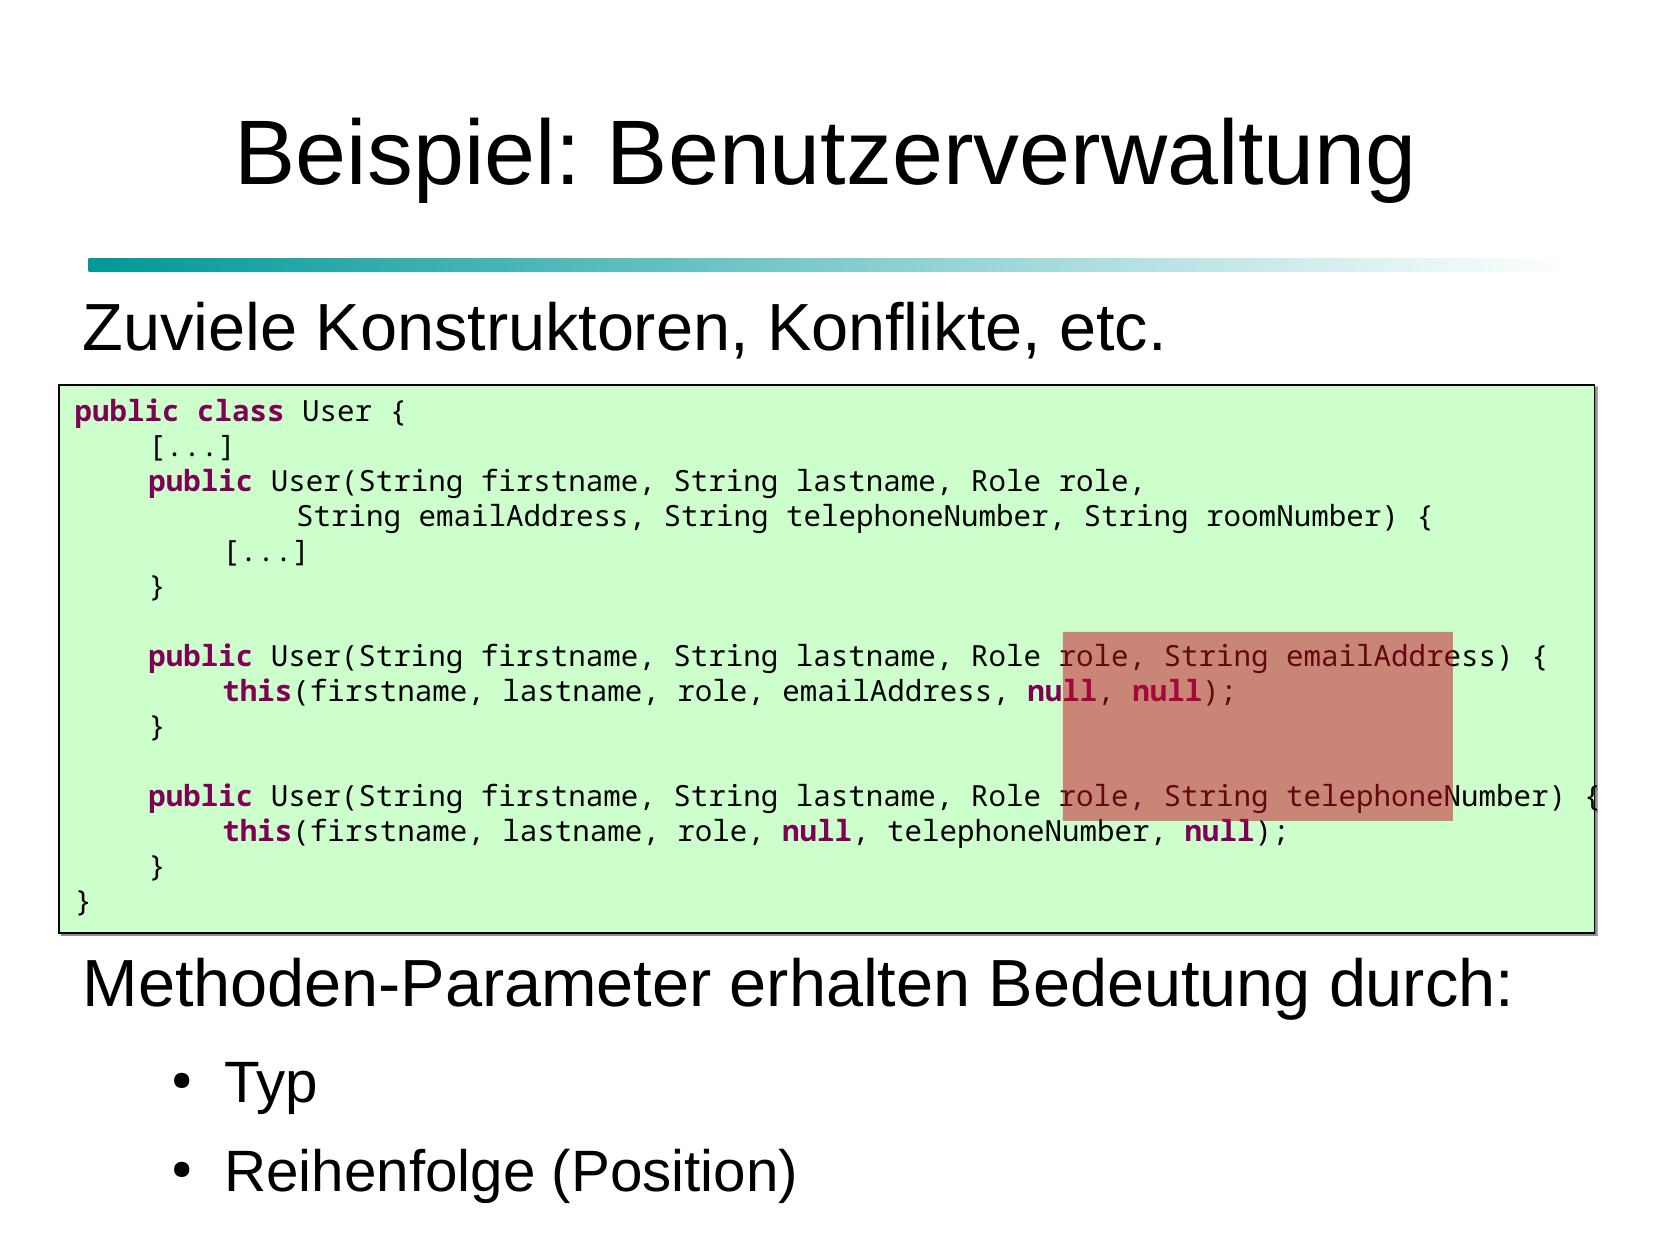

# Beispiel: Benutzerverwaltung
Zuviele Konstruktoren, Konflikte, etc.
public class User {
	[...]
	public User(String firstname, String lastname, Role role,
			String emailAddress, String telephoneNumber, String roomNumber) {
		[...]
	}
	public User(String firstname, String lastname, Role role, String emailAddress) {
		this(firstname, lastname, role, emailAddress, null, null);
	}
	public User(String firstname, String lastname, Role role, String telephoneNumber) {
		this(firstname, lastname, role, null, telephoneNumber, null);
	}
}
Methoden-Parameter erhalten Bedeutung durch:
Typ
Reihenfolge (Position)